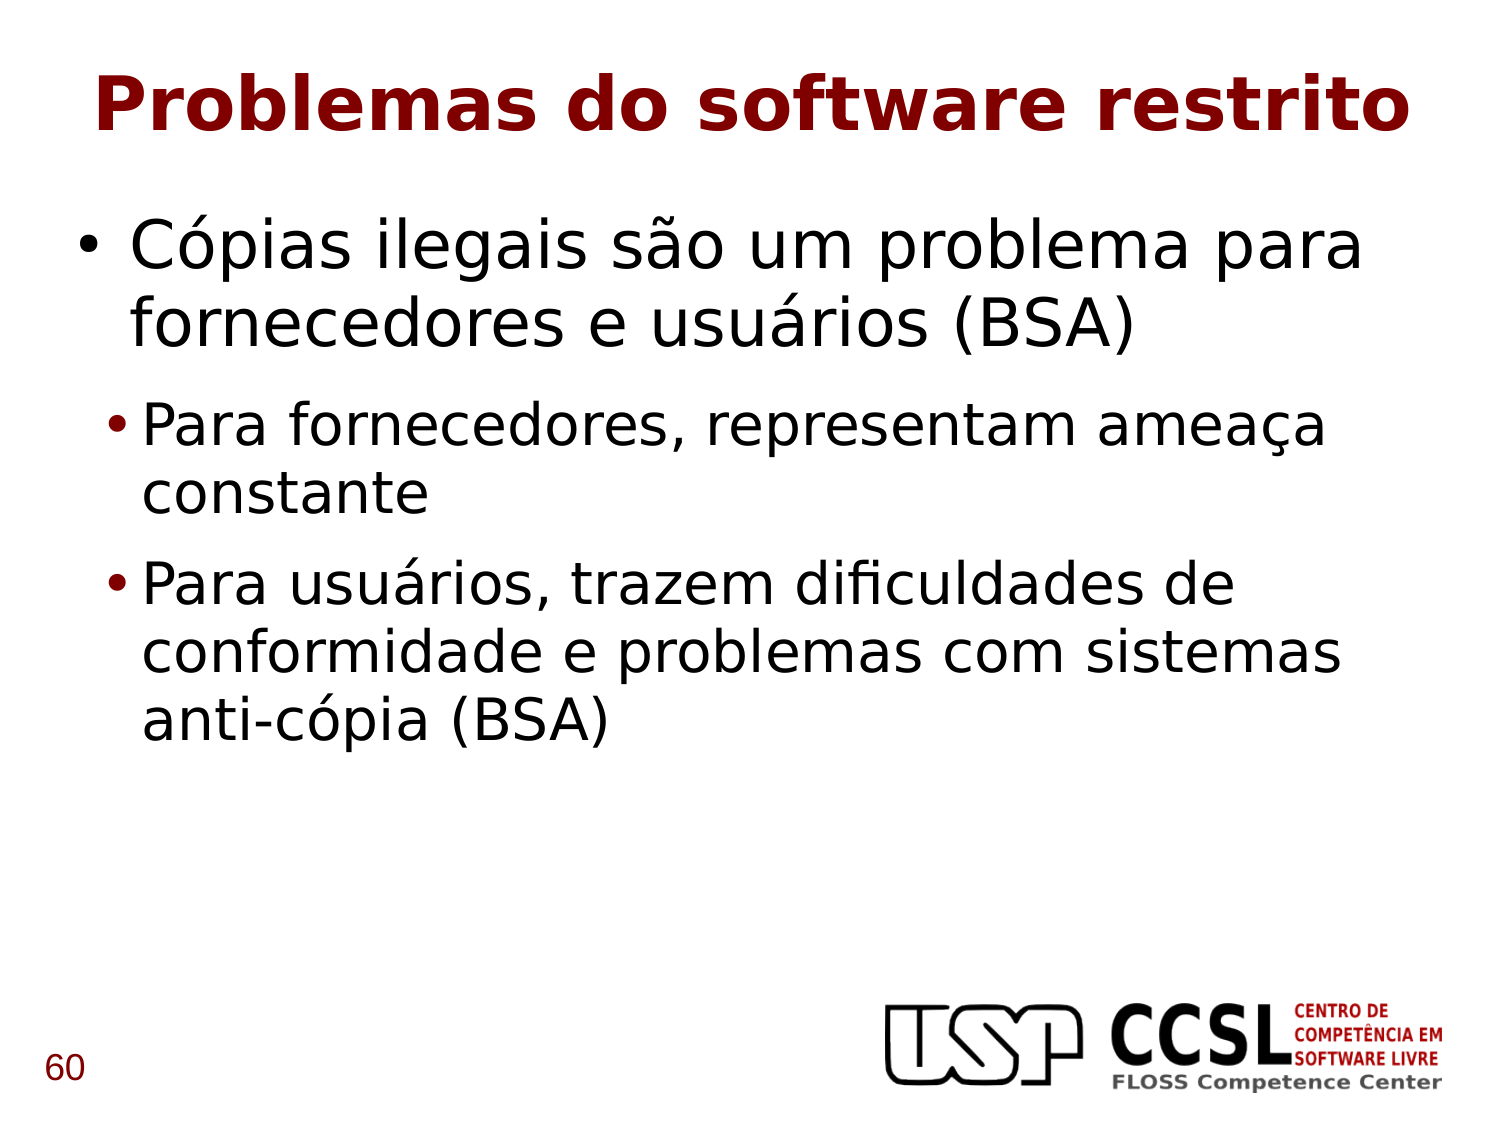

# Problemas do software restrito
Cópias ilegais são um problema para fornecedores e usuários (BSA)
Para fornecedores, representam ameaça constante
Para usuários, trazem dificuldades de conformidade e problemas com sistemas anti-cópia (BSA)